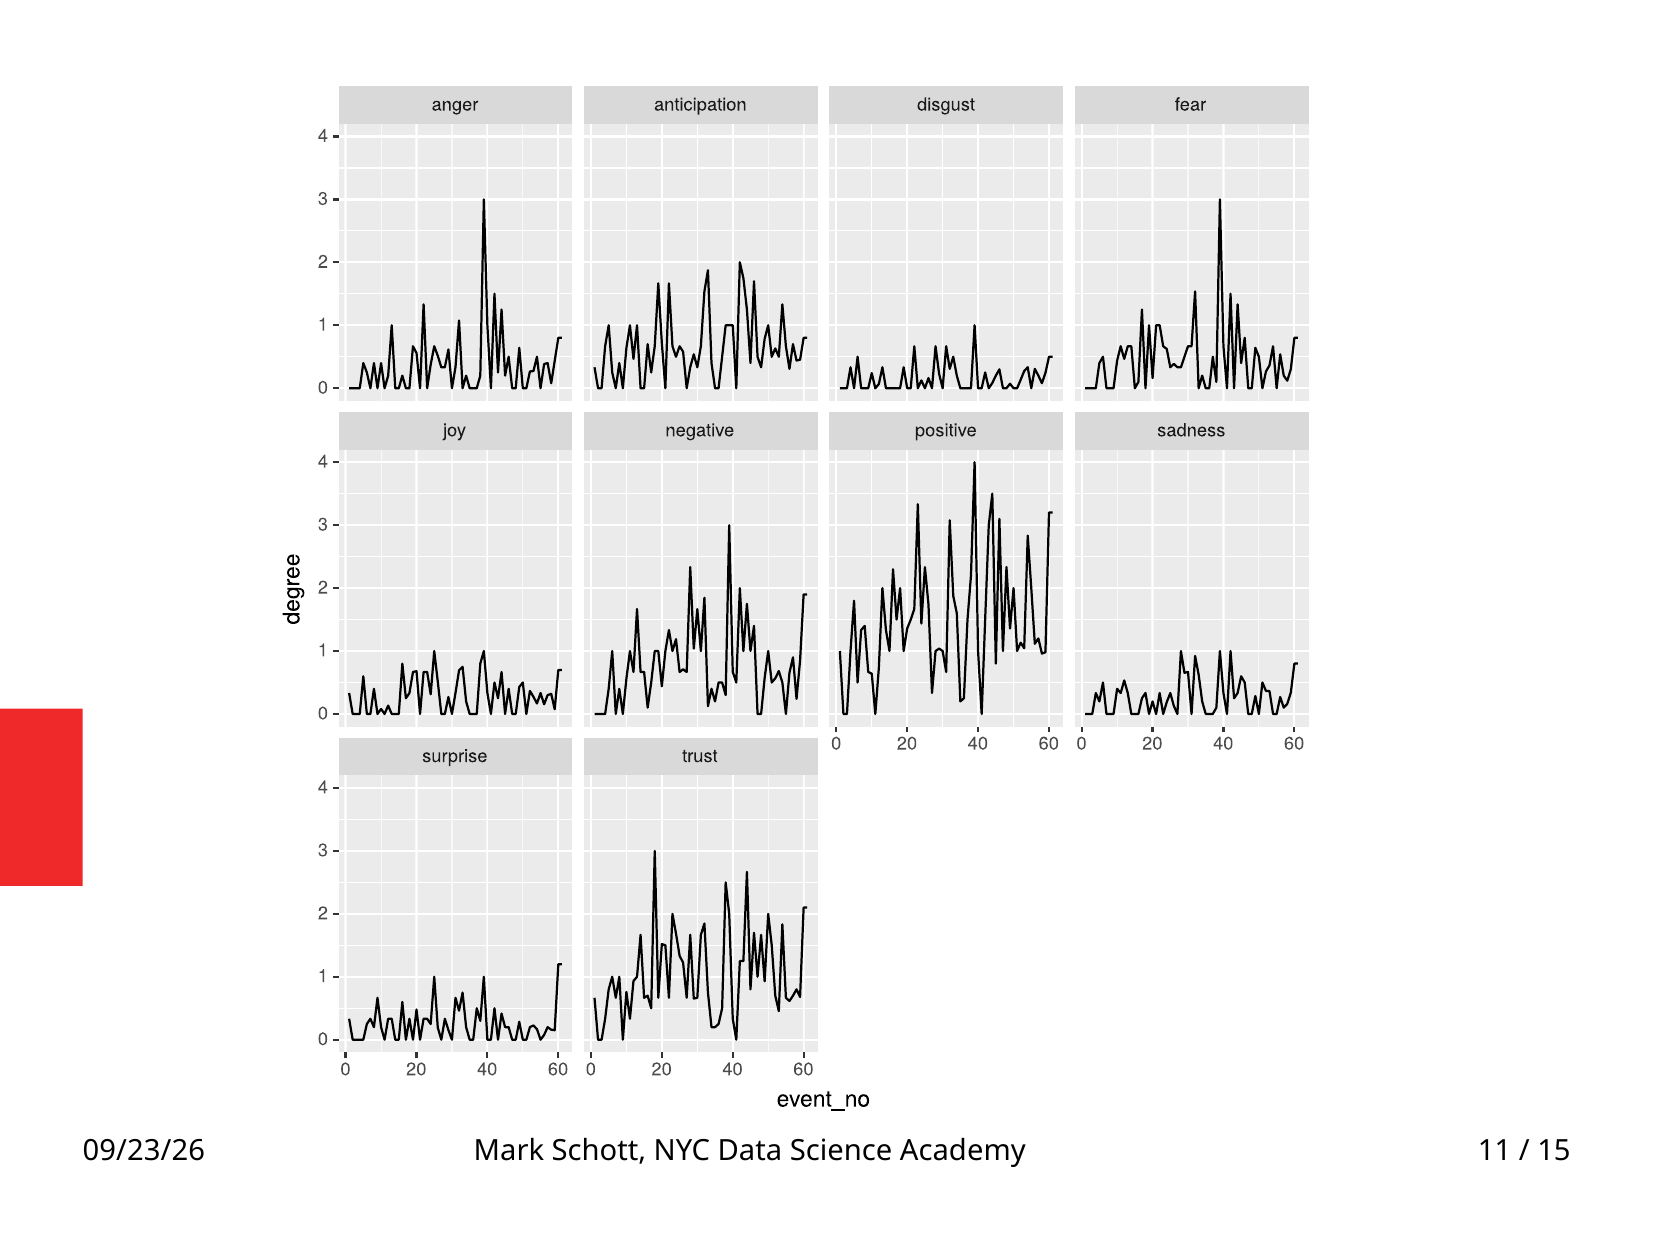

Mark Schott, NYC Data Science Academy
11